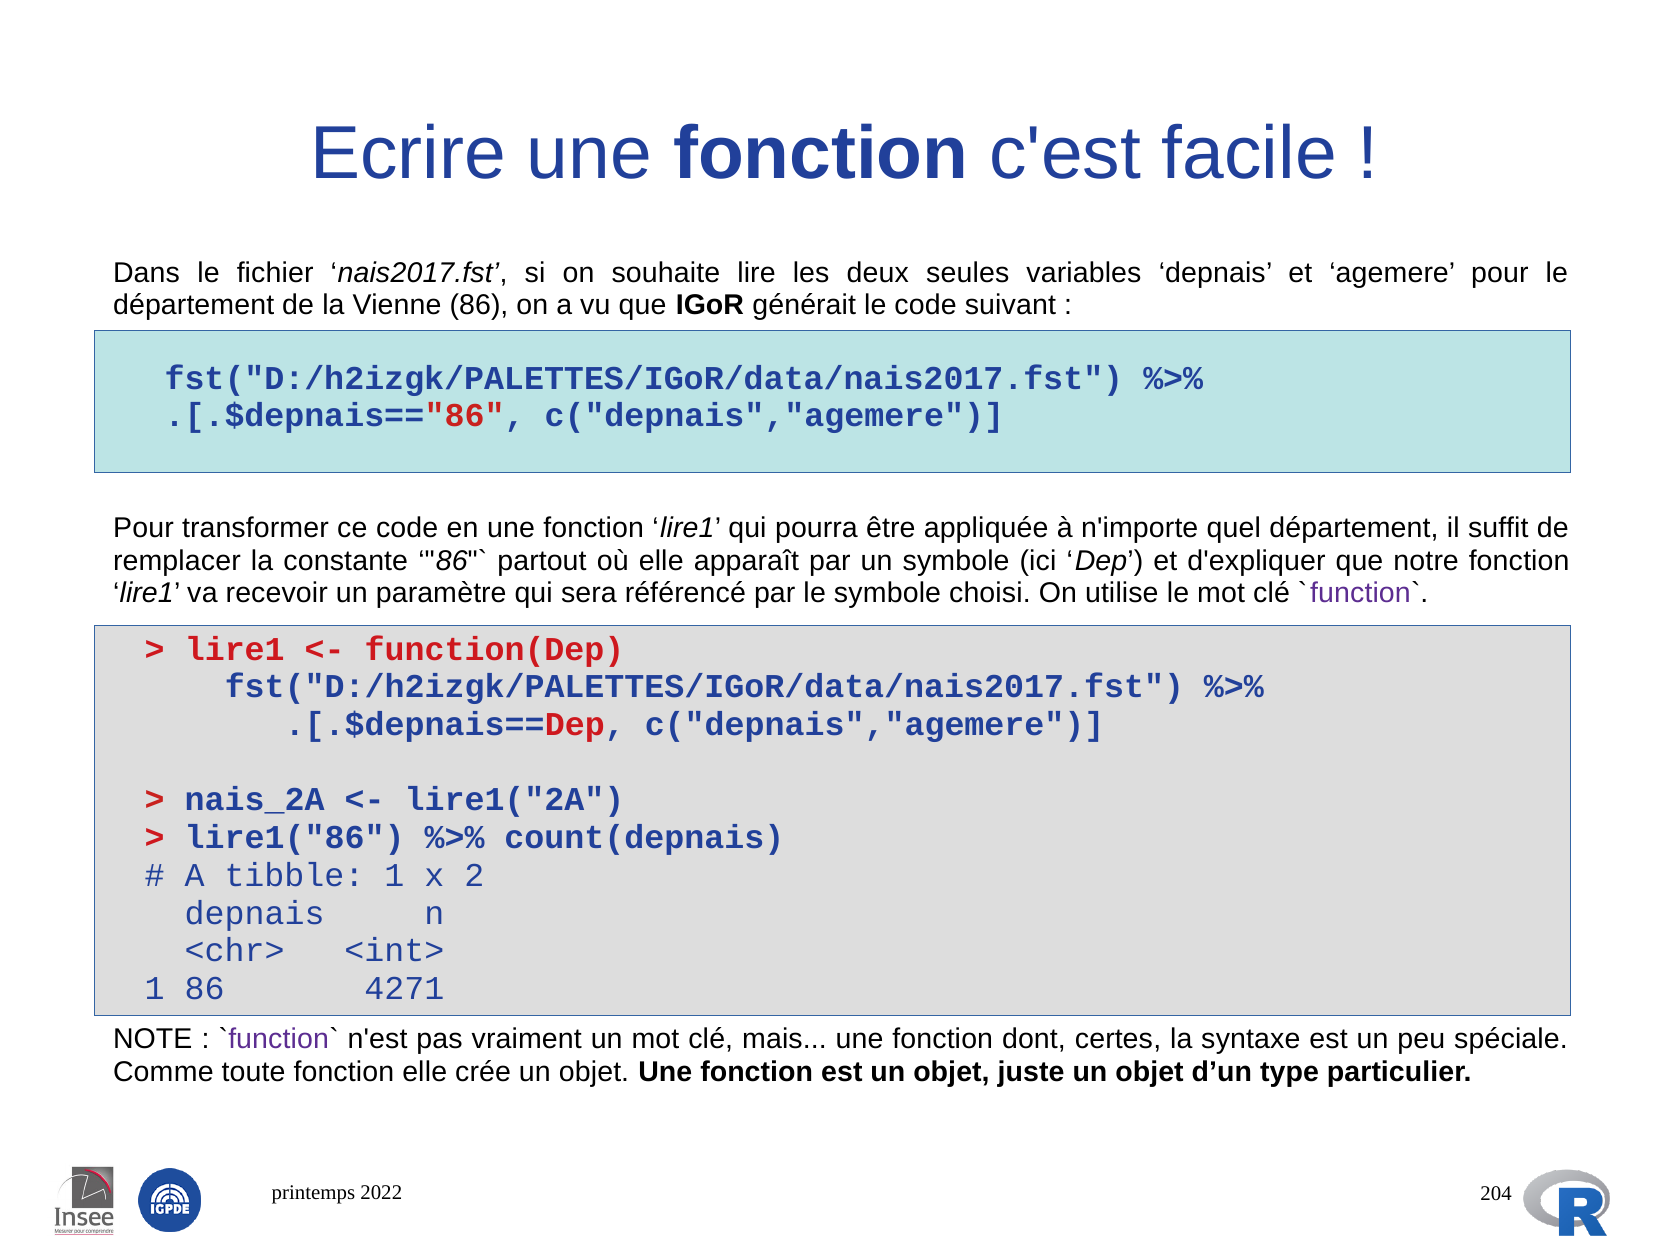

# Ecrire une fonction c'est facile !
Dans le fichier ‘nais2017.fst’, si on souhaite lire les deux seules variables ‘depnais’ et ‘agemere’ pour le département de la Vienne (86), on a vu que IGoR générait le code suivant :
Pour transformer ce code en une fonction ‘lire1’ qui pourra être appliquée à n'importe quel département, il suffit de remplacer la constante ‘"86"` partout où elle apparaît par un symbole (ici ‘Dep’) et d'expliquer que notre fonction ‘lire1’ va recevoir un paramètre qui sera référencé par le symbole choisi. On utilise le mot clé `function`.
NOTE : `function` n'est pas vraiment un mot clé, mais... une fonction dont, certes, la syntaxe est un peu spéciale. Comme toute fonction elle crée un objet. Une fonction est un objet, juste un objet d’un type particulier.
 fst("D:/h2izgk/PALETTES/IGoR/data/nais2017.fst") %>%
 .[.$depnais=="86", c("depnais","agemere")]
> lire1 <- function(Dep)
 fst("D:/h2izgk/PALETTES/IGoR/data/nais2017.fst") %>%
 .[.$depnais==Dep, c("depnais","agemere")]
> nais_2A <- lire1("2A")
> lire1("86") %>% count(depnais)
# A tibble: 1 x 2
 depnais n
 <chr> <int>
1 86 4271
printemps 2022
204